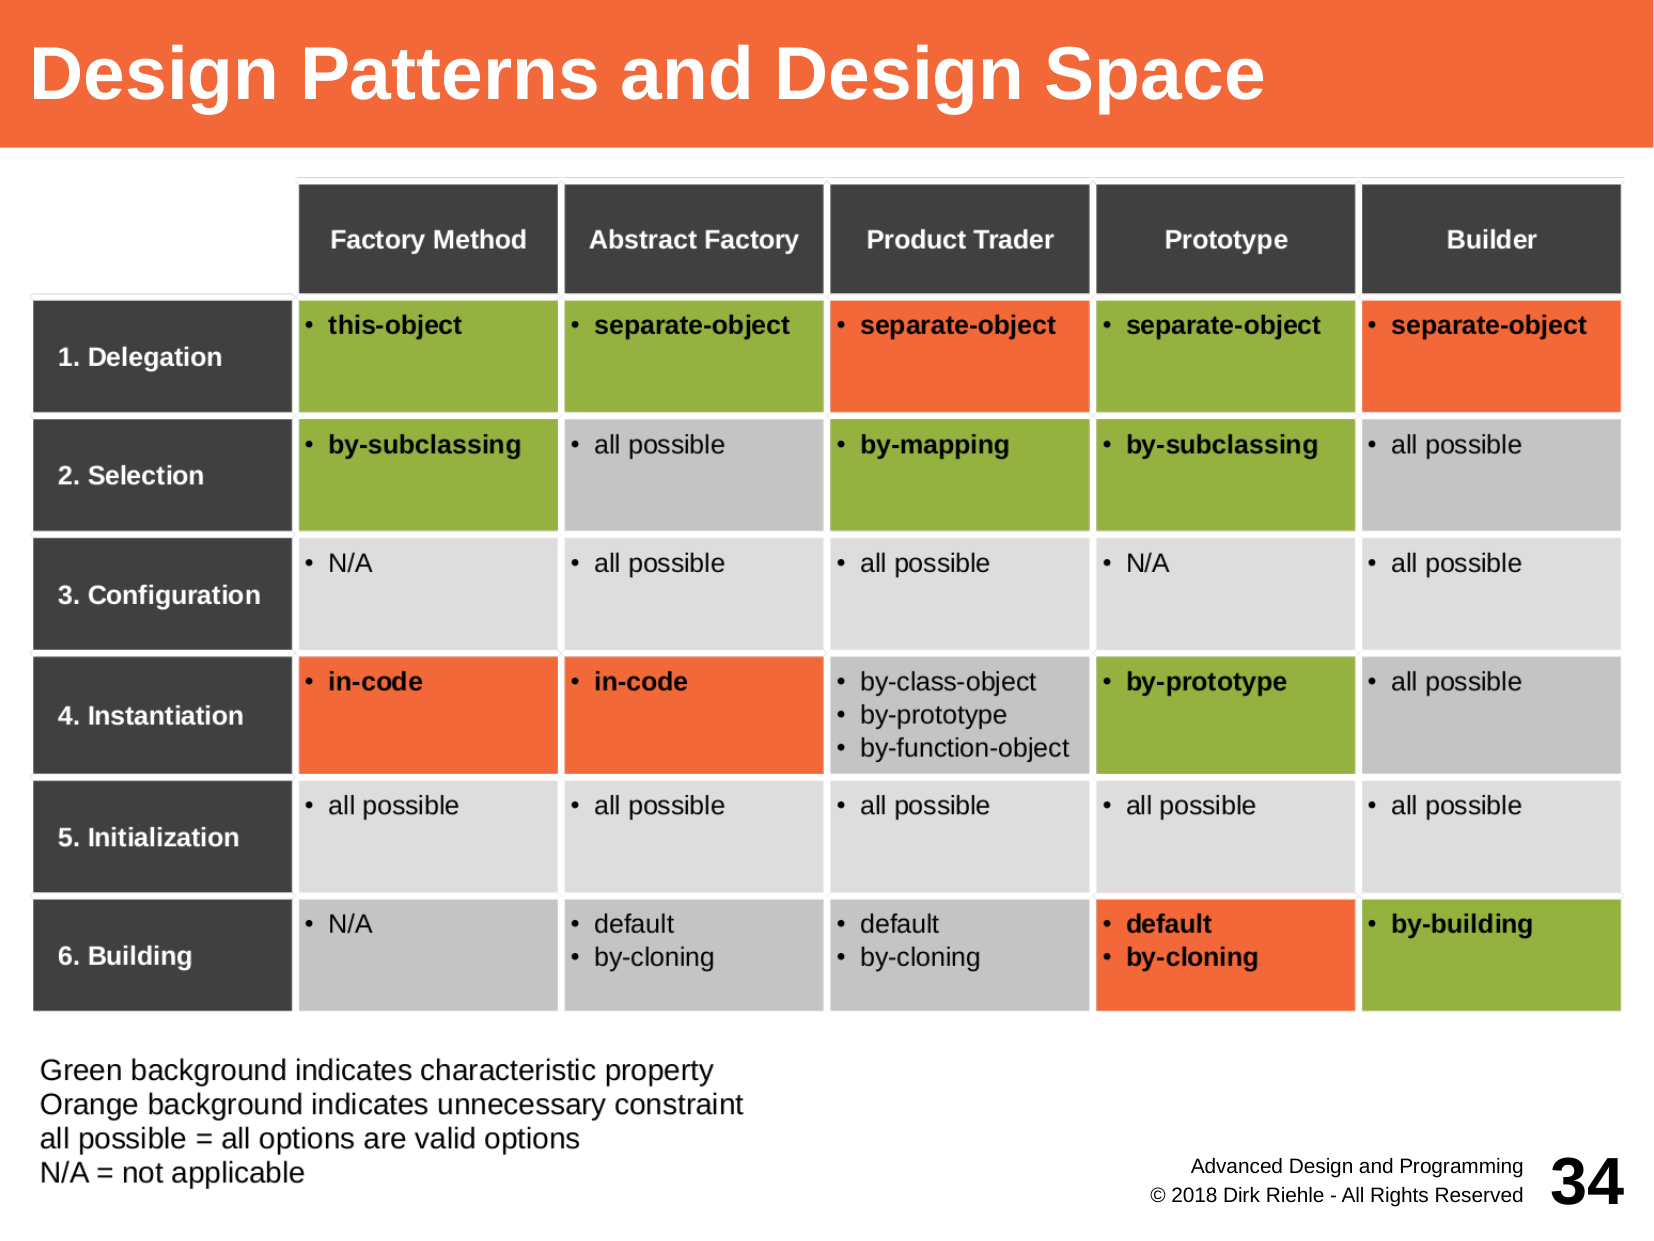

# Design Patterns and Design Space
Advanced Design and Programming
34
© 2018 Dirk Riehle - All Rights Reserved